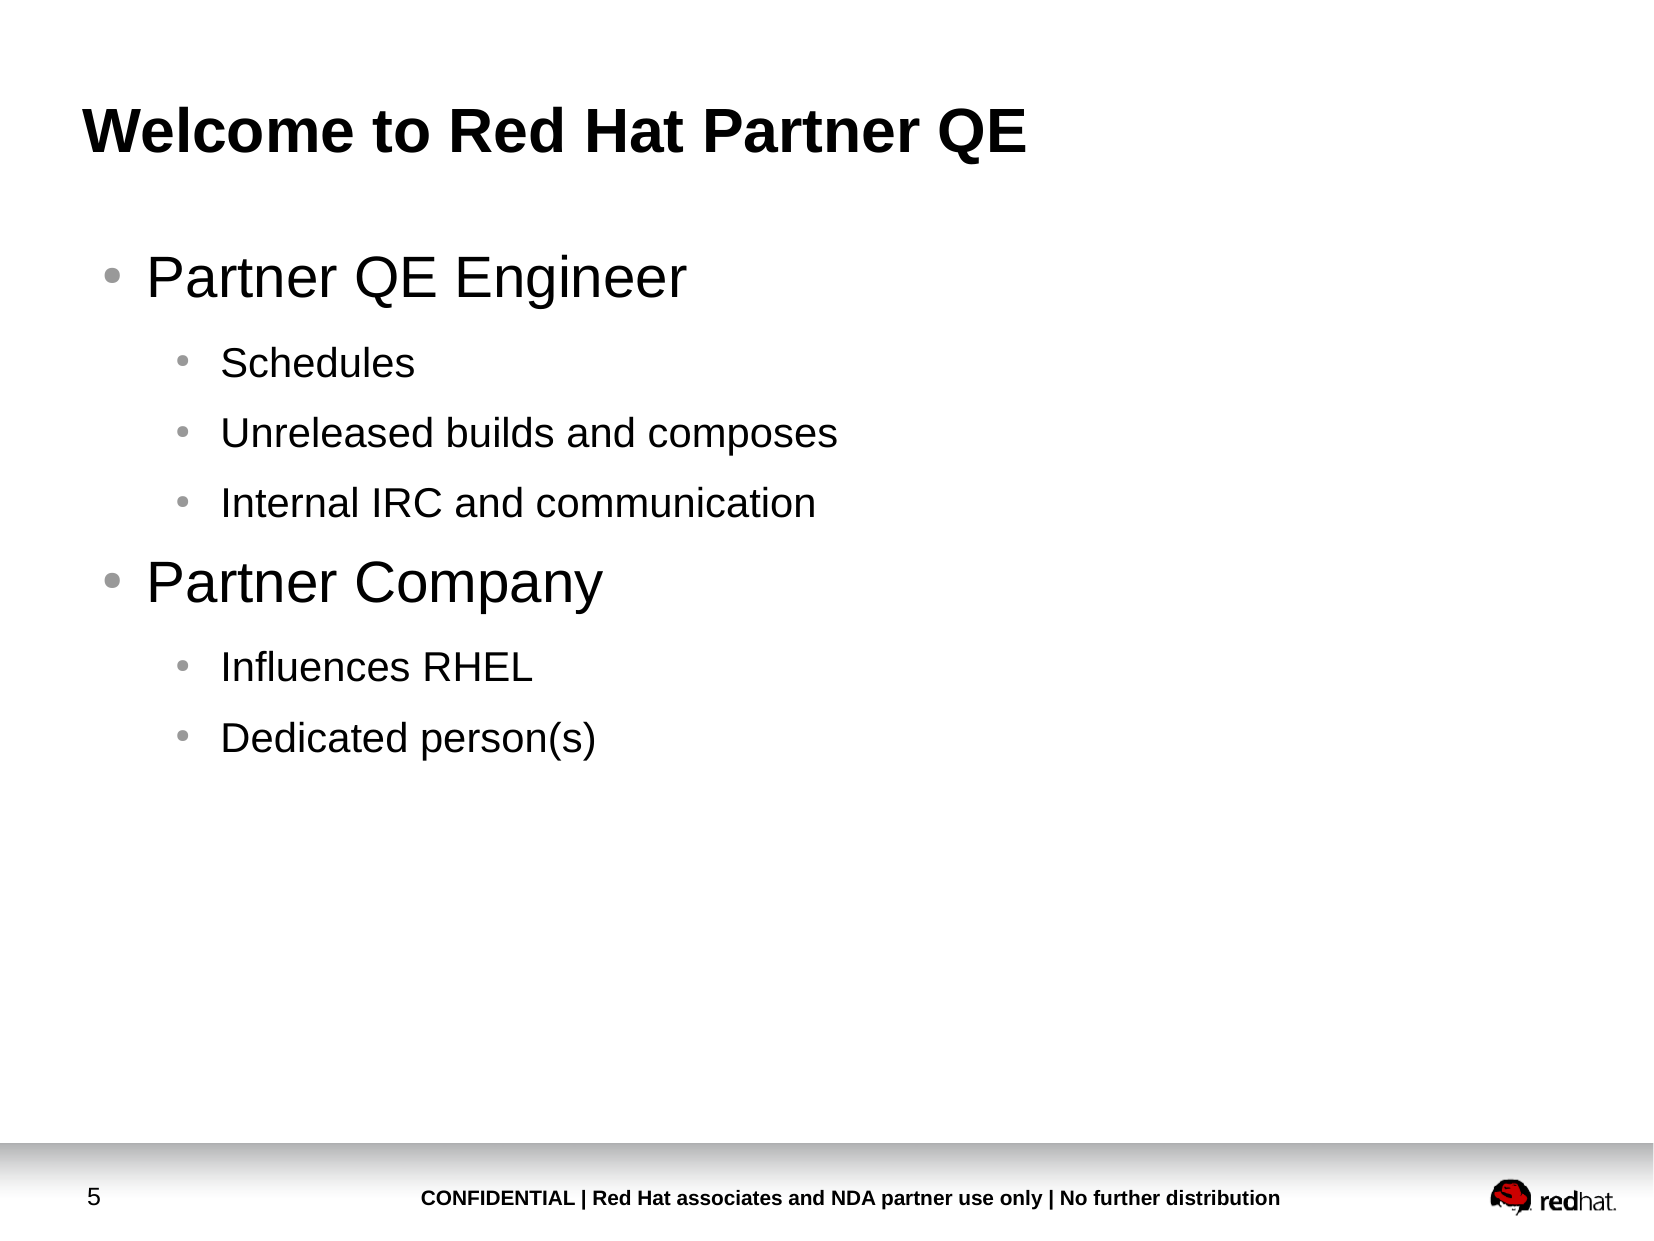

# Welcome to Red Hat Partner QE
Partner QE Engineer
Schedules
Unreleased builds and composes
Internal IRC and communication
Partner Company
Influences RHEL
Dedicated person(s)